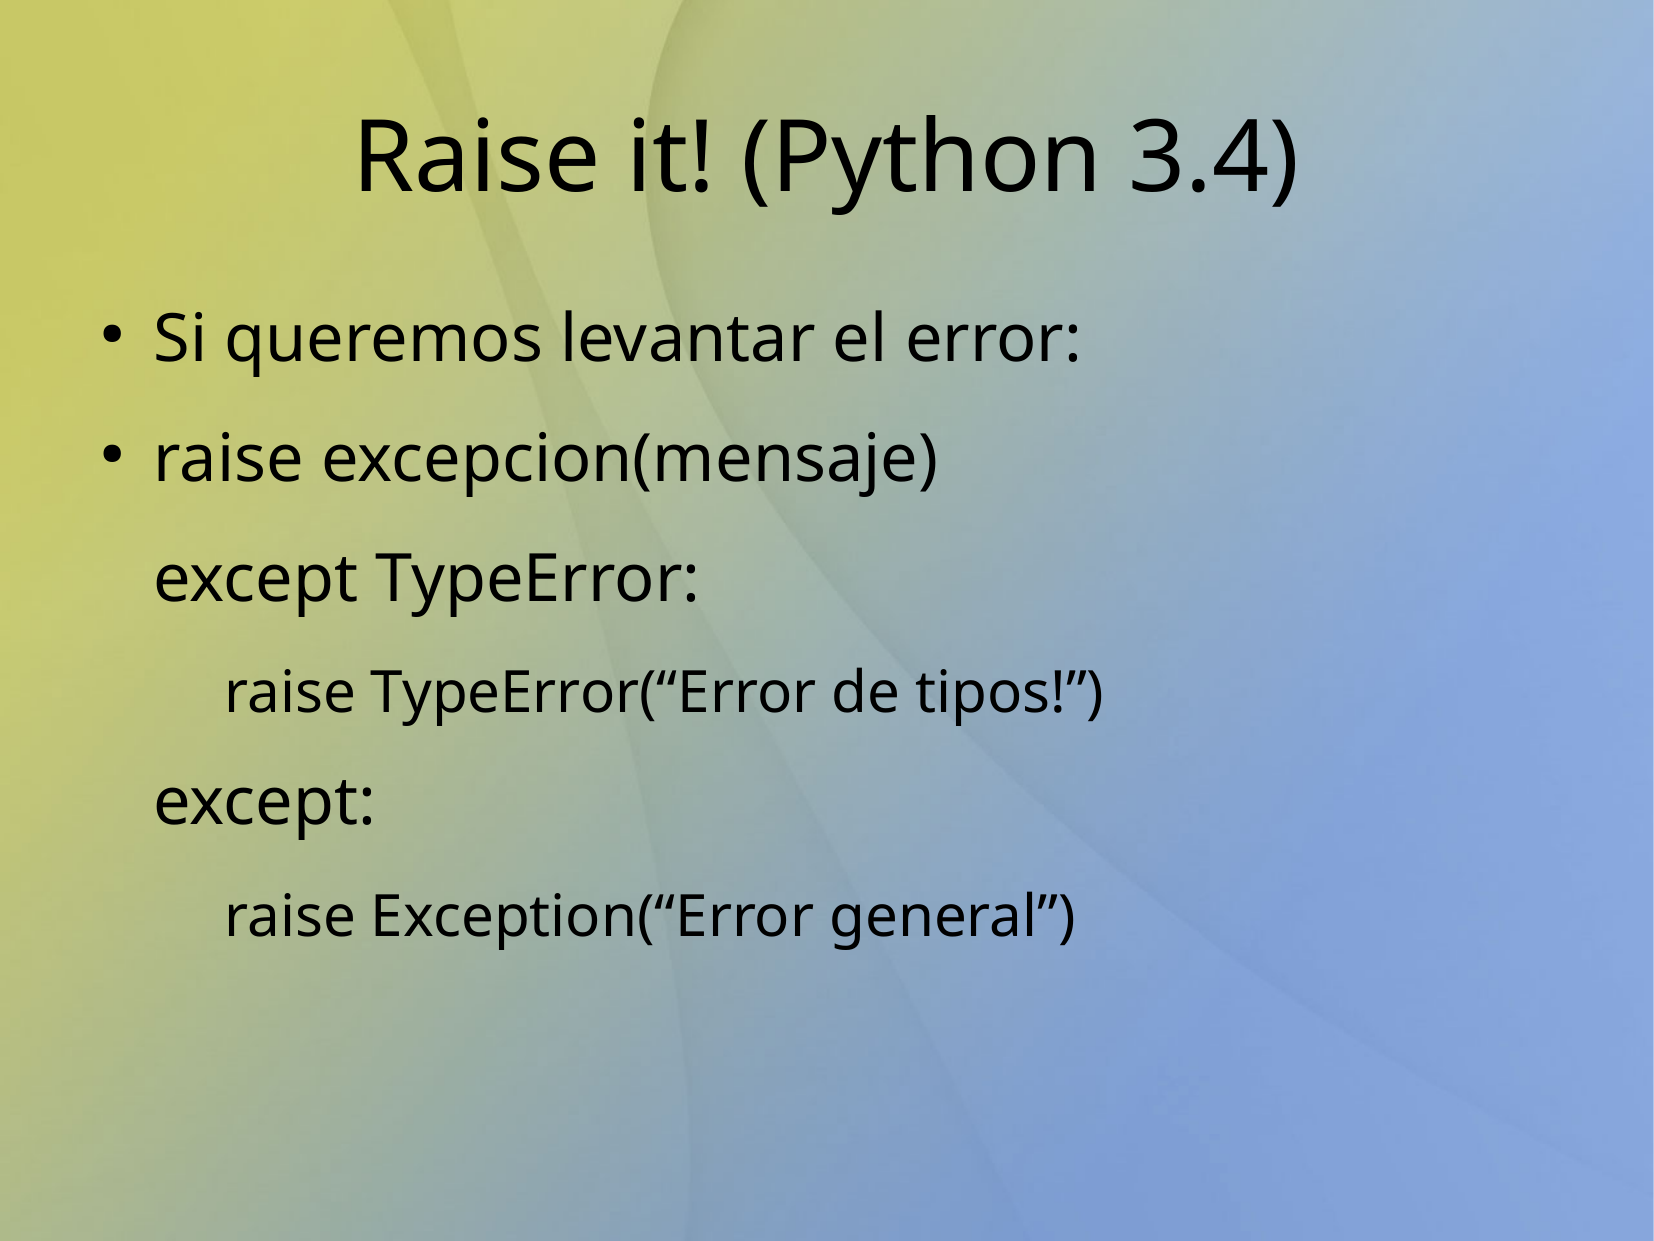

# Raise it! (Python 3.4)
Si queremos levantar el error:
raise excepcion(mensaje)
except TypeError:
raise TypeError(“Error de tipos!”)
except:
raise Exception(“Error general”)